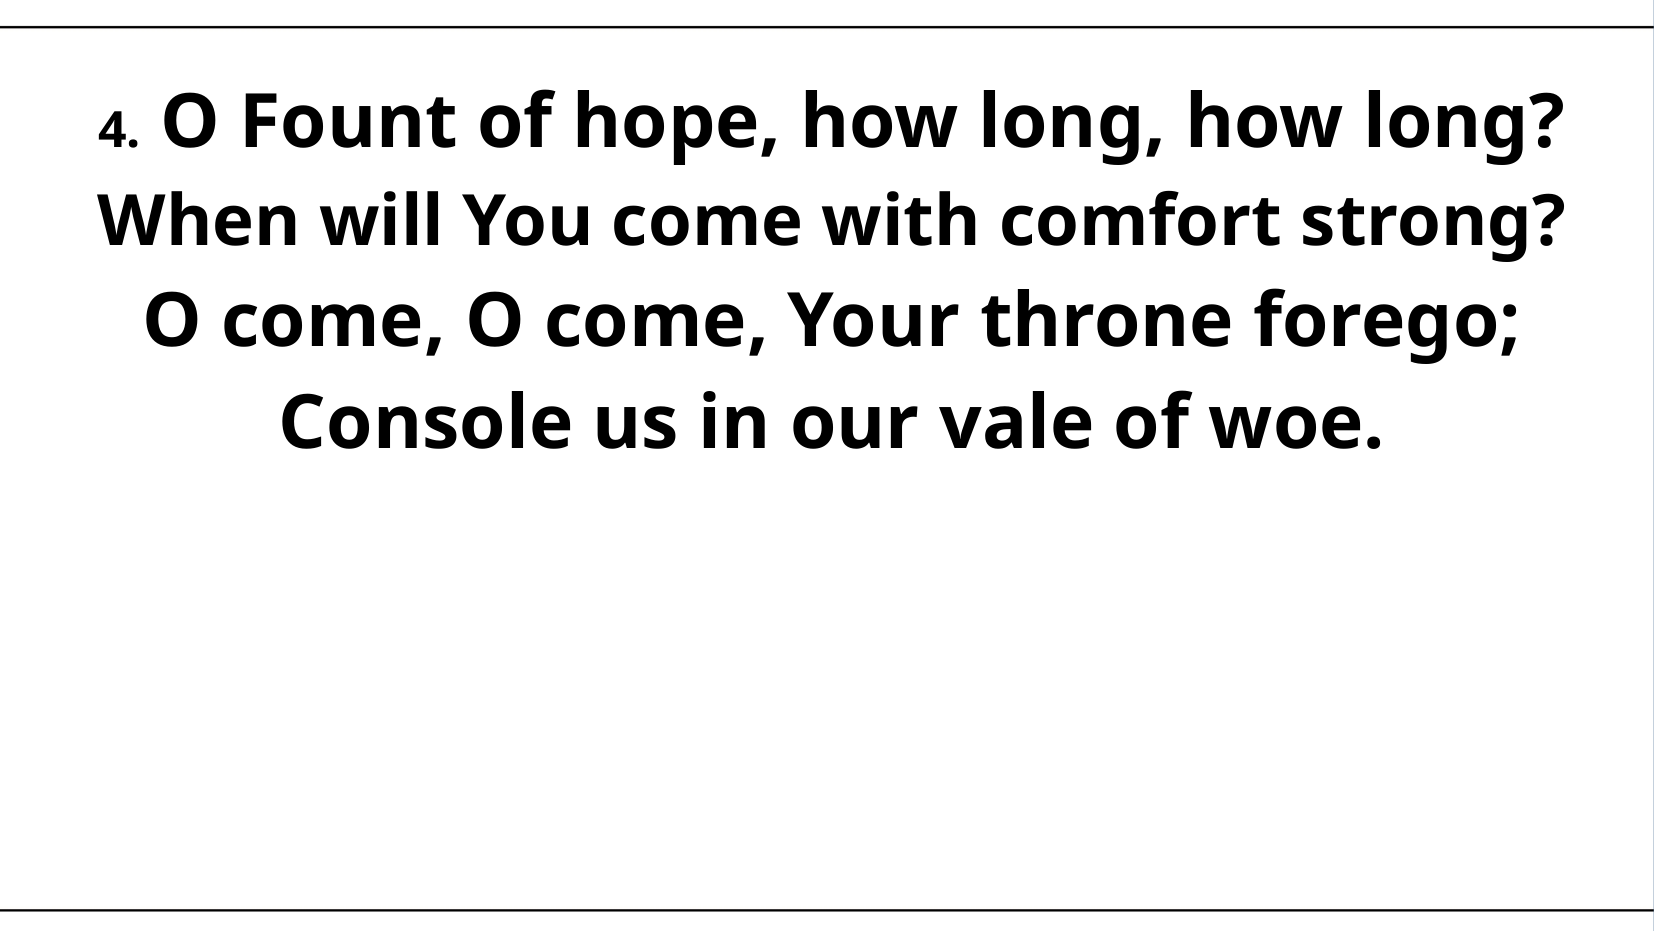

4. O Fount of hope, how long, how long?
When will You come with comfort strong?
O come, O come, Your throne forego;
Console us in our vale of woe.